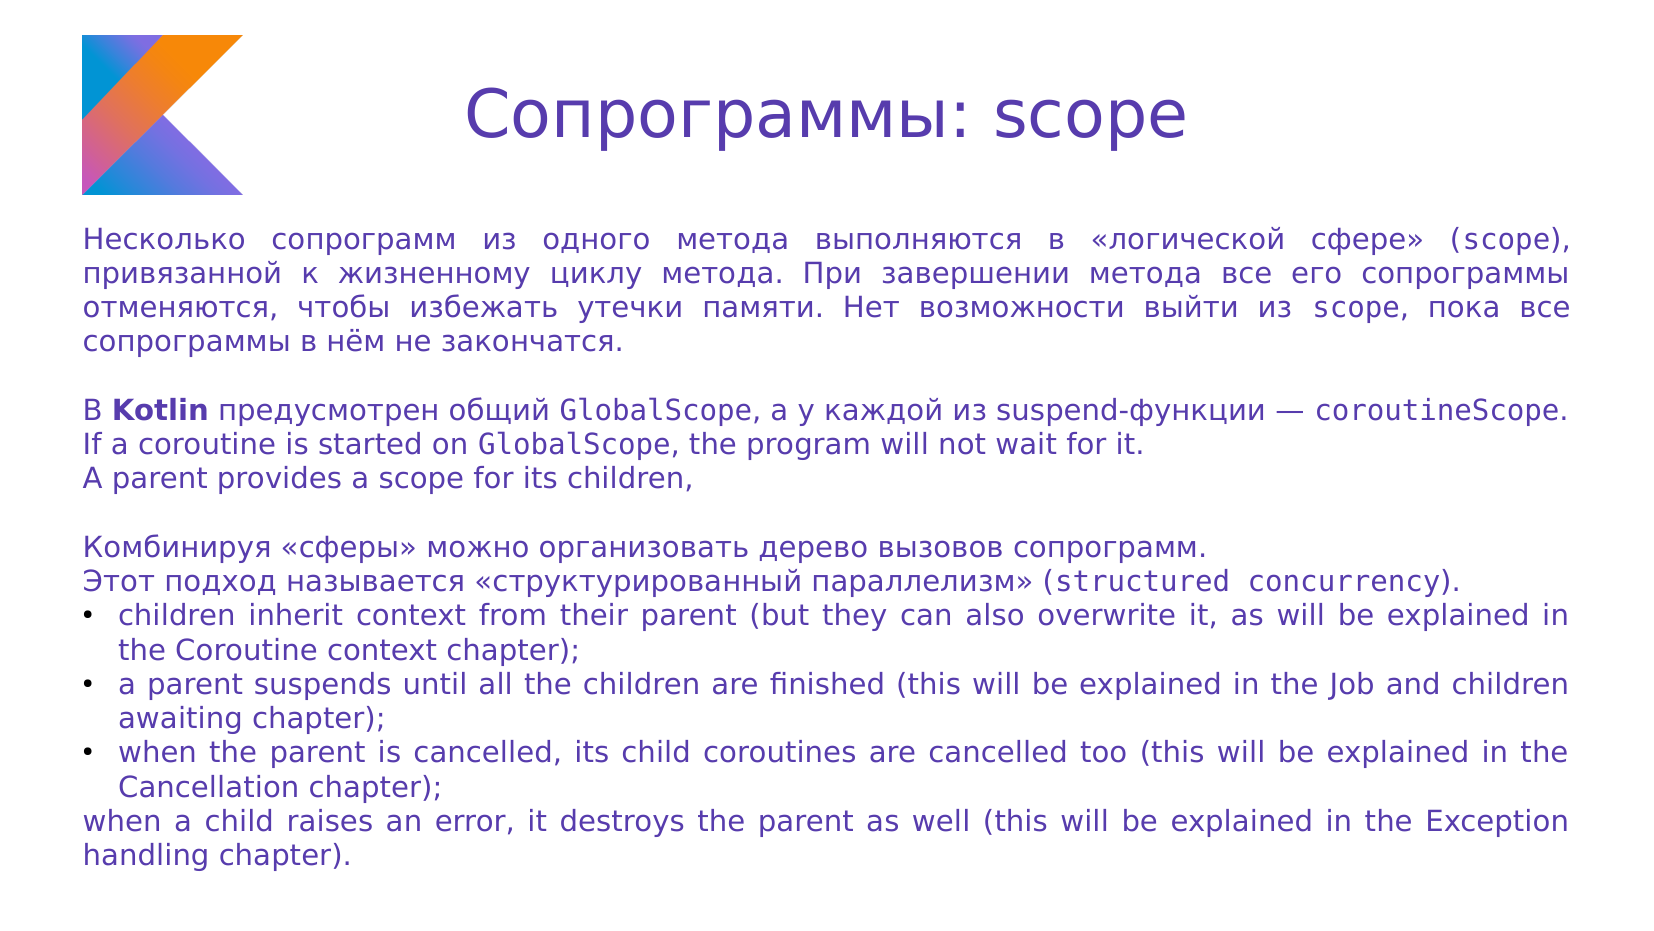

# Сопрограммы: scope
Несколько сопрограмм из одного метода выполняются в «логической сфере» (scope), привязанной к жизненному циклу метода. При завершении метода все его сопрограммы отменяются, чтобы избежать утечки памяти. Нет возможности выйти из scope, пока все сопрограммы в нём не закончатся.
В Kotlin предусмотрен общий GlobalScope, а у каждой из suspend-функции — coroutineScope.
If a coroutine is started on GlobalScope, the program will not wait for it.
A parent provides a scope for its children,
Комбинируя «сферы» можно организовать дерево вызовов сопрограмм.
Этот подход называется «структурированный параллелизм» (structured concurrency).
children inherit context from their parent (but they can also overwrite it, as will be explained in the Coroutine context chapter);
a parent suspends until all the children are finished (this will be explained in the Job and children awaiting chapter);
when the parent is cancelled, its child coroutines are cancelled too (this will be explained in the Cancellation chapter);
when a child raises an error, it destroys the parent as well (this will be explained in the Exception handling chapter).